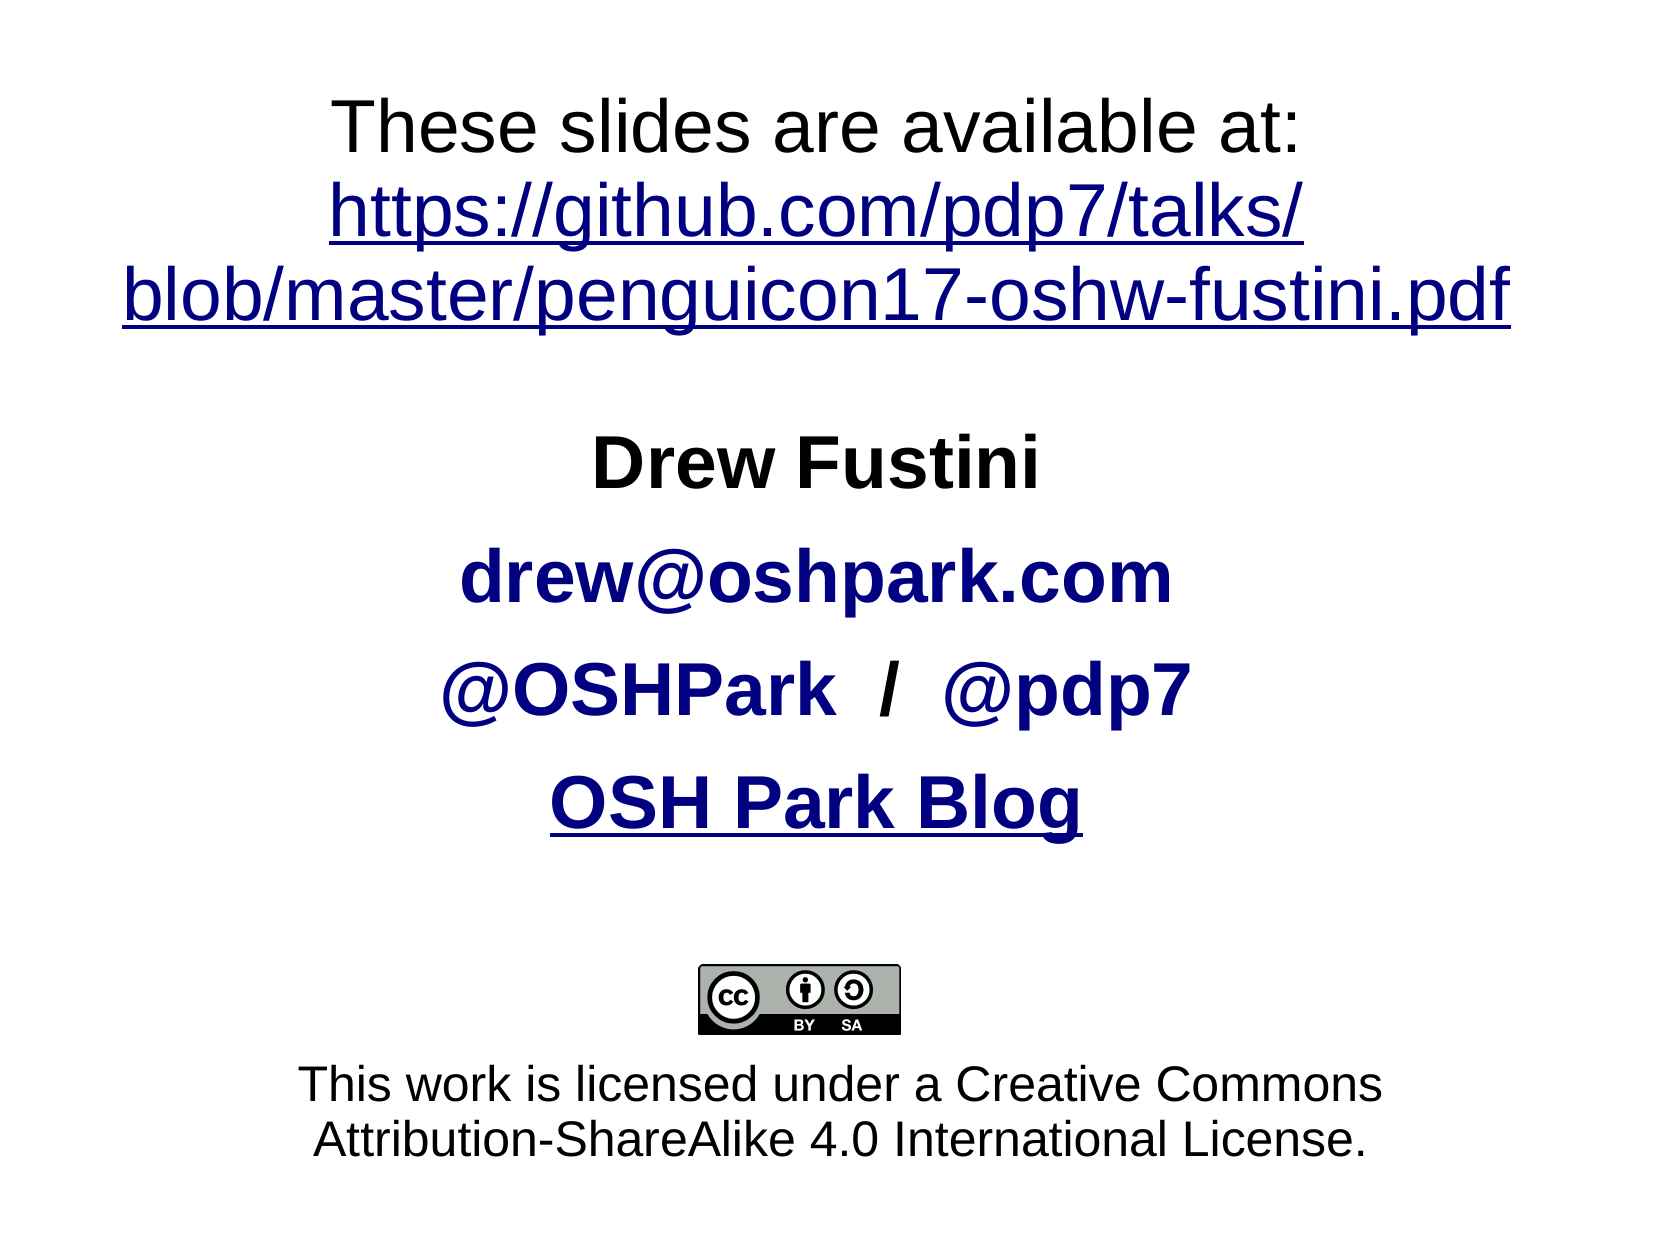

# These slides are available at:
https://github.com/pdp7/talks/
blob/master/penguicon17-oshw-fustini.pdf
Drew Fustini
drew@oshpark.com
@OSHPark / @pdp7
OSH Park Blog
This work is licensed under a Creative Commons Attribution-ShareAlike 4.0 International License.